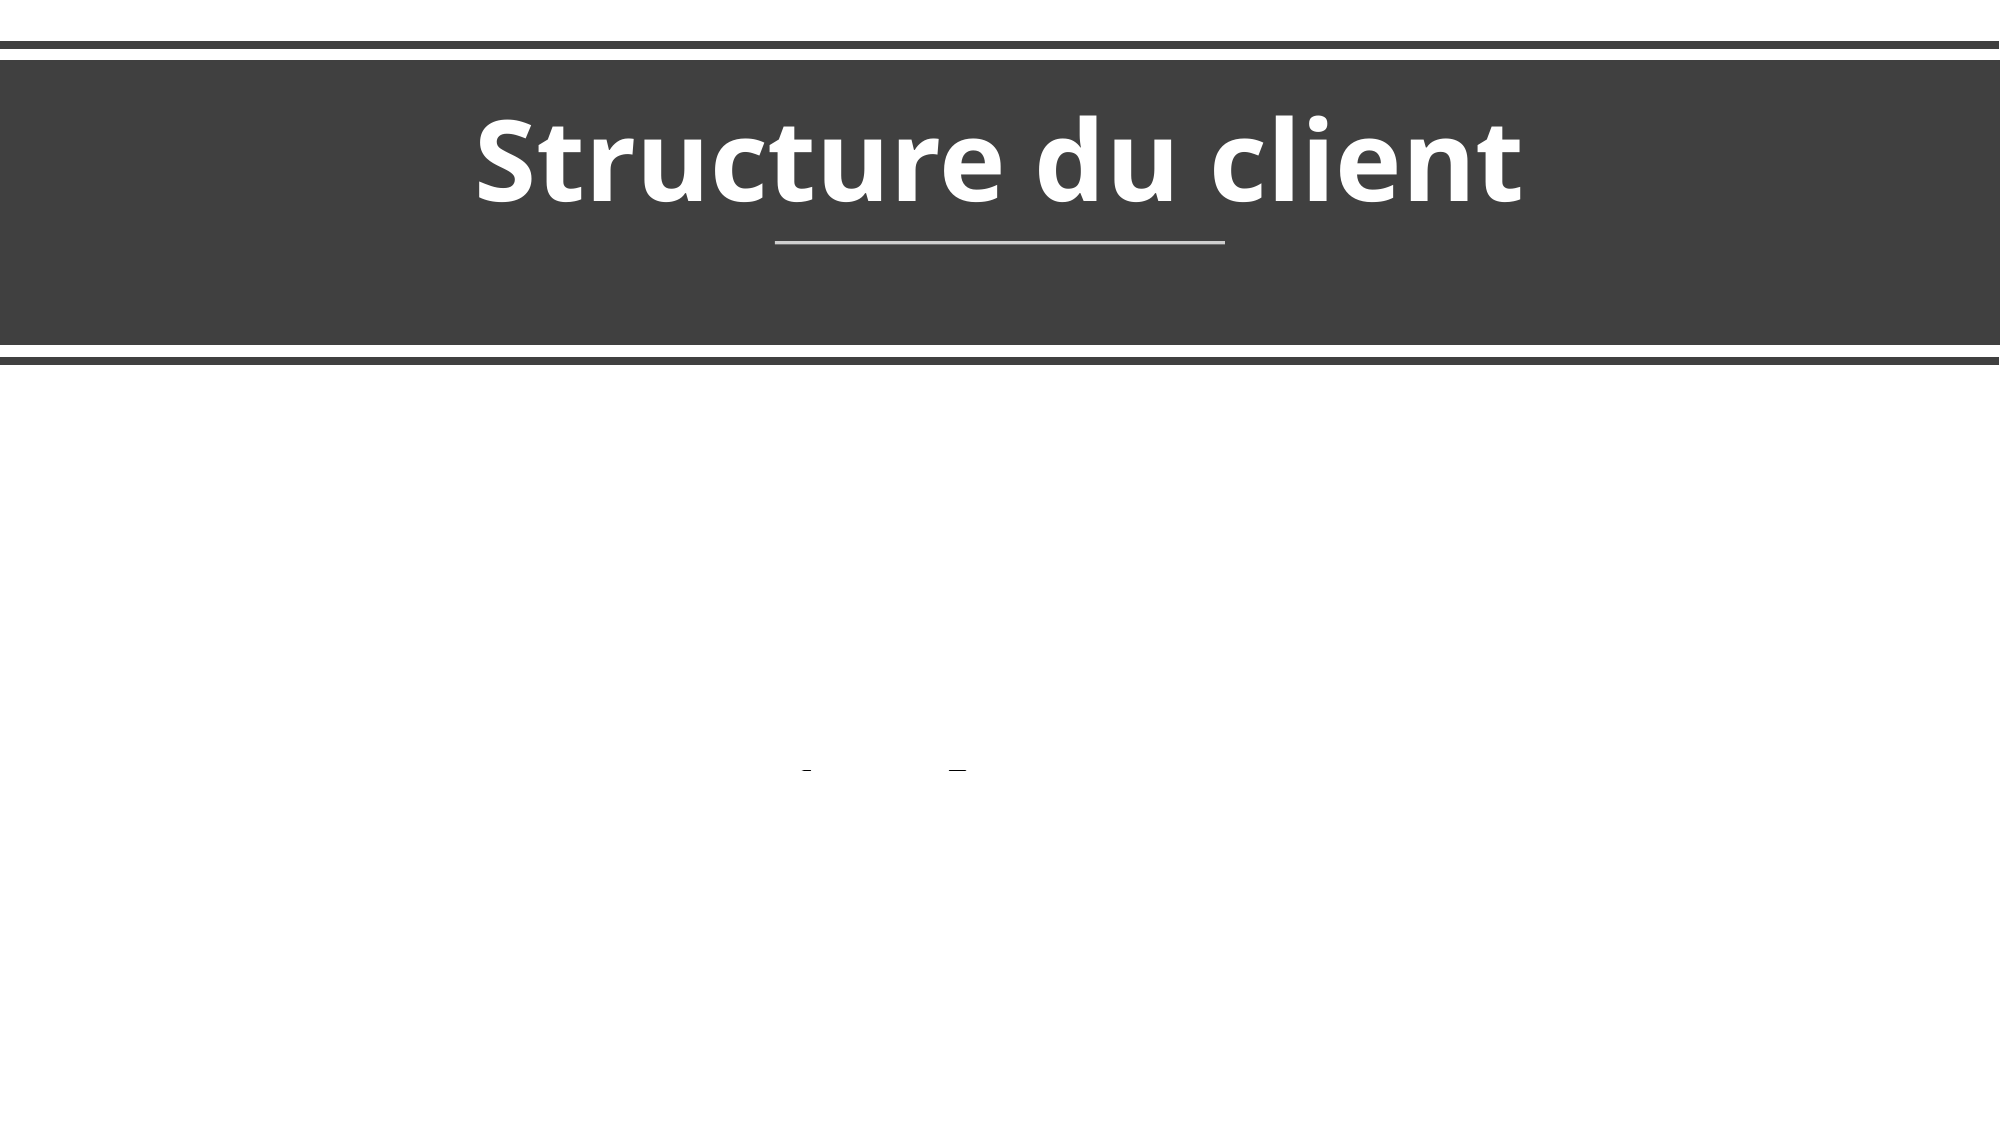

# Structure du client
Affiche les données
Pages
Services
Fais des request POST/GET a l’API
Modal
Serveur / API
Supprime/modifie les données